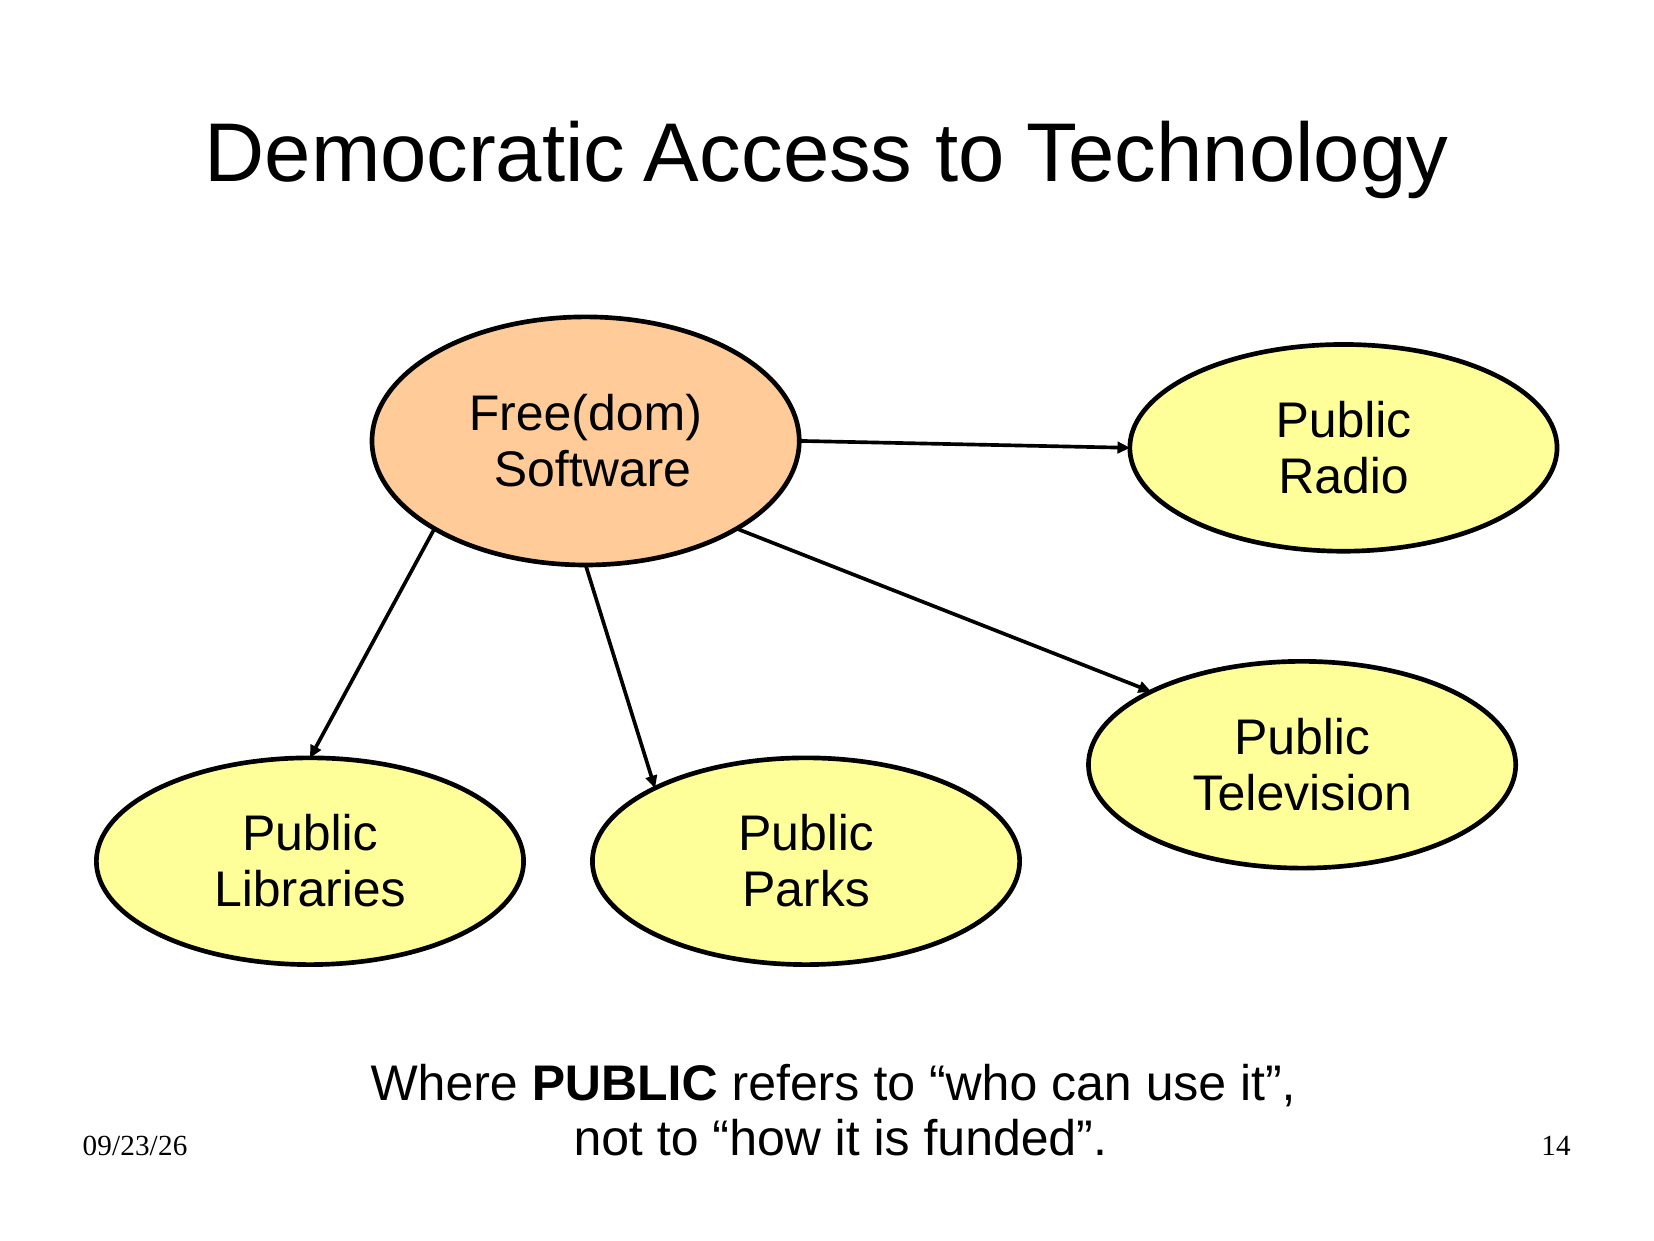

# Democratic Access to Technology
Free(dom)
 Software
Public
Radio
Public
Television
Public
Libraries
Public
Parks
Where PUBLIC refers to “who can use it”,
not to “how it is funded”.
14